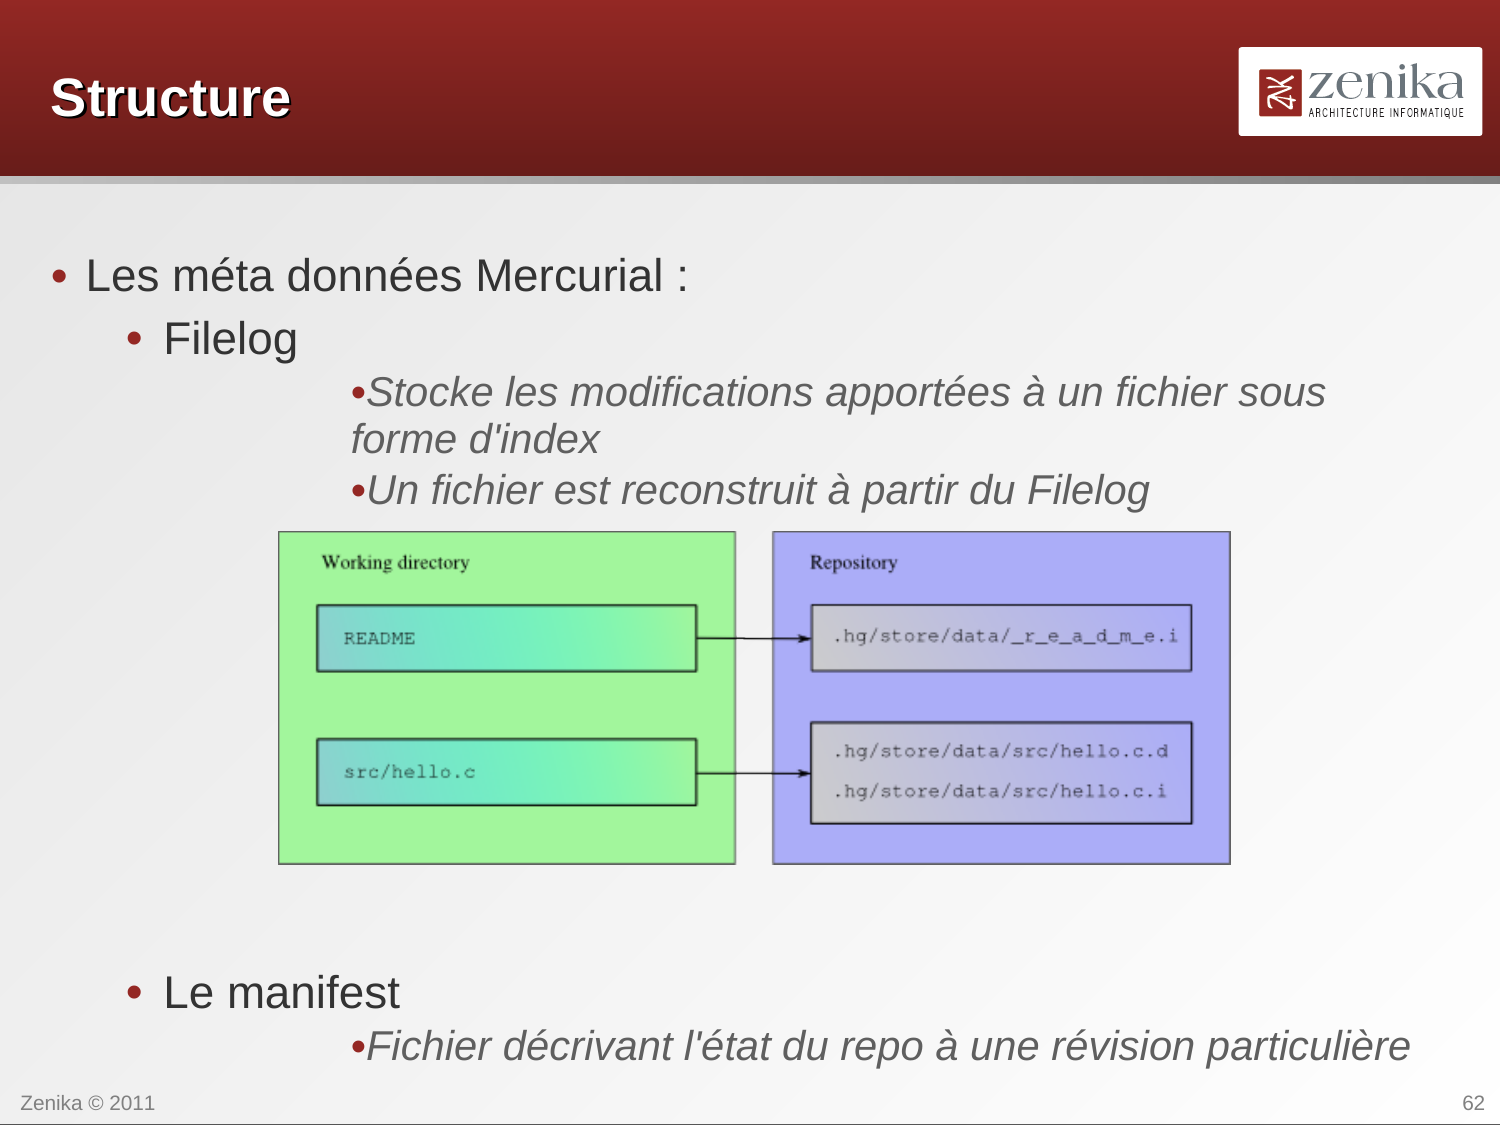

# Structure
Les méta données Mercurial :
Filelog
Stocke les modifications apportées à un fichier sous forme d'index
Un fichier est reconstruit à partir du Filelog
Le manifest
Fichier décrivant l'état du repo à une révision particulière